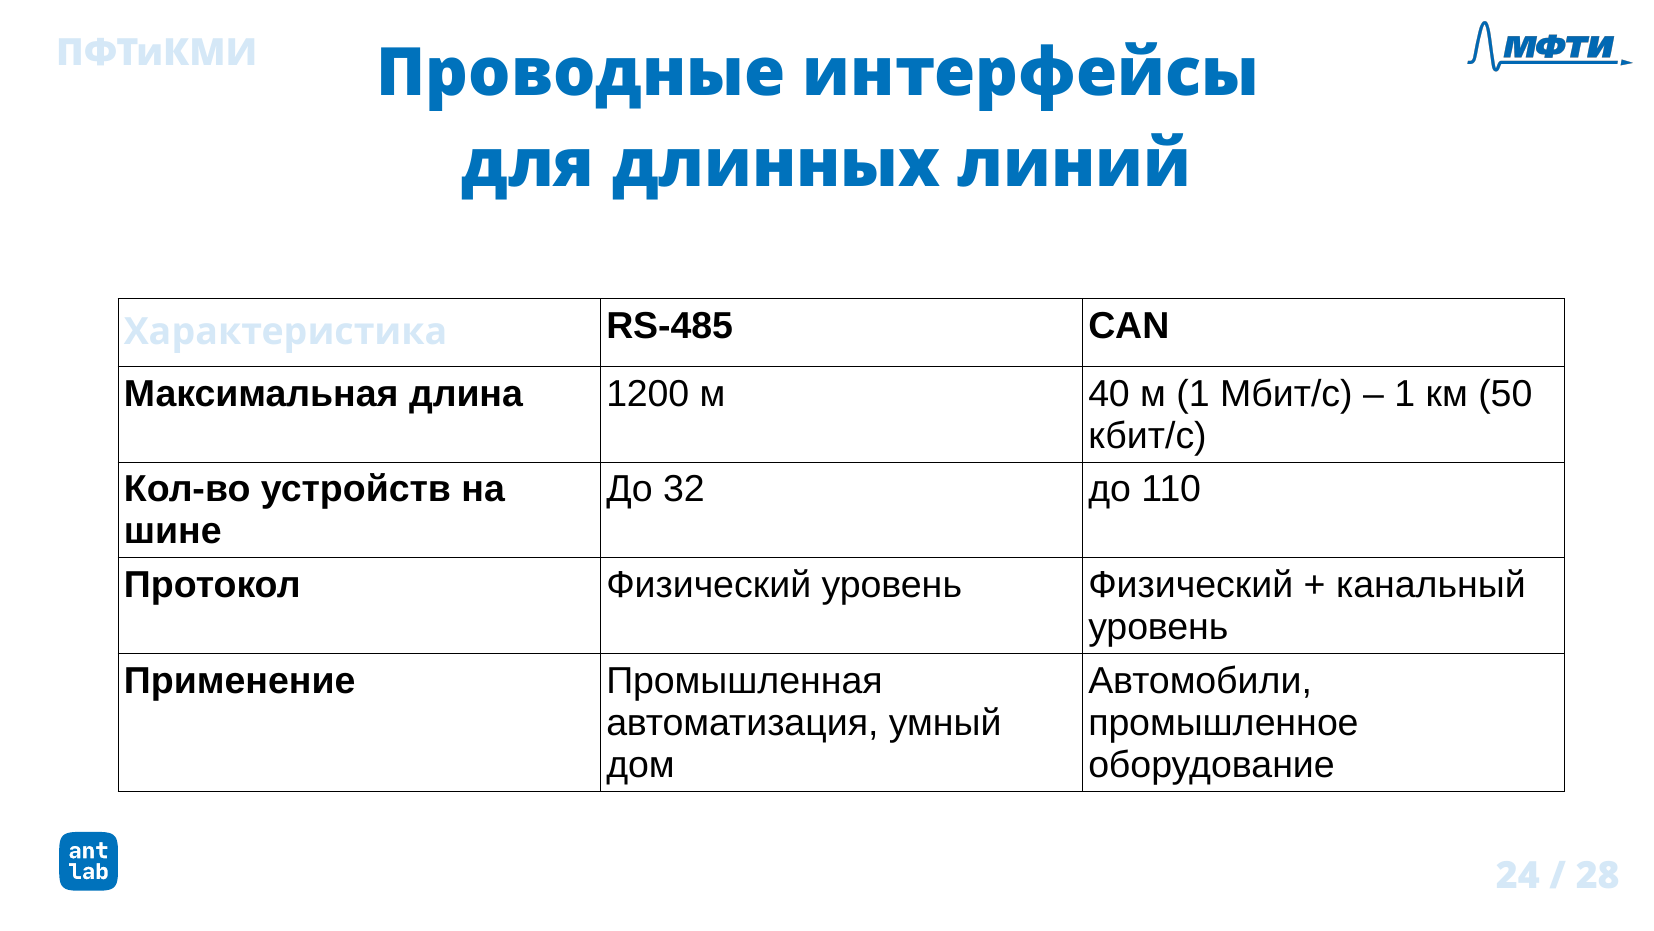

# Проводные интерфейсы для длинных линий
| Характеристика | RS-485 | CAN |
| --- | --- | --- |
| Максимальная длина | 1200 м | 40 м (1 Мбит/с) – 1 км (50 кбит/с) |
| Кол-во устройств на шине | До 32 | до 110 |
| Протокол | Физический уровень | Физический + канальный уровень |
| Применение | Промышленная автоматизация, умный дом | Автомобили, промышленное оборудование |